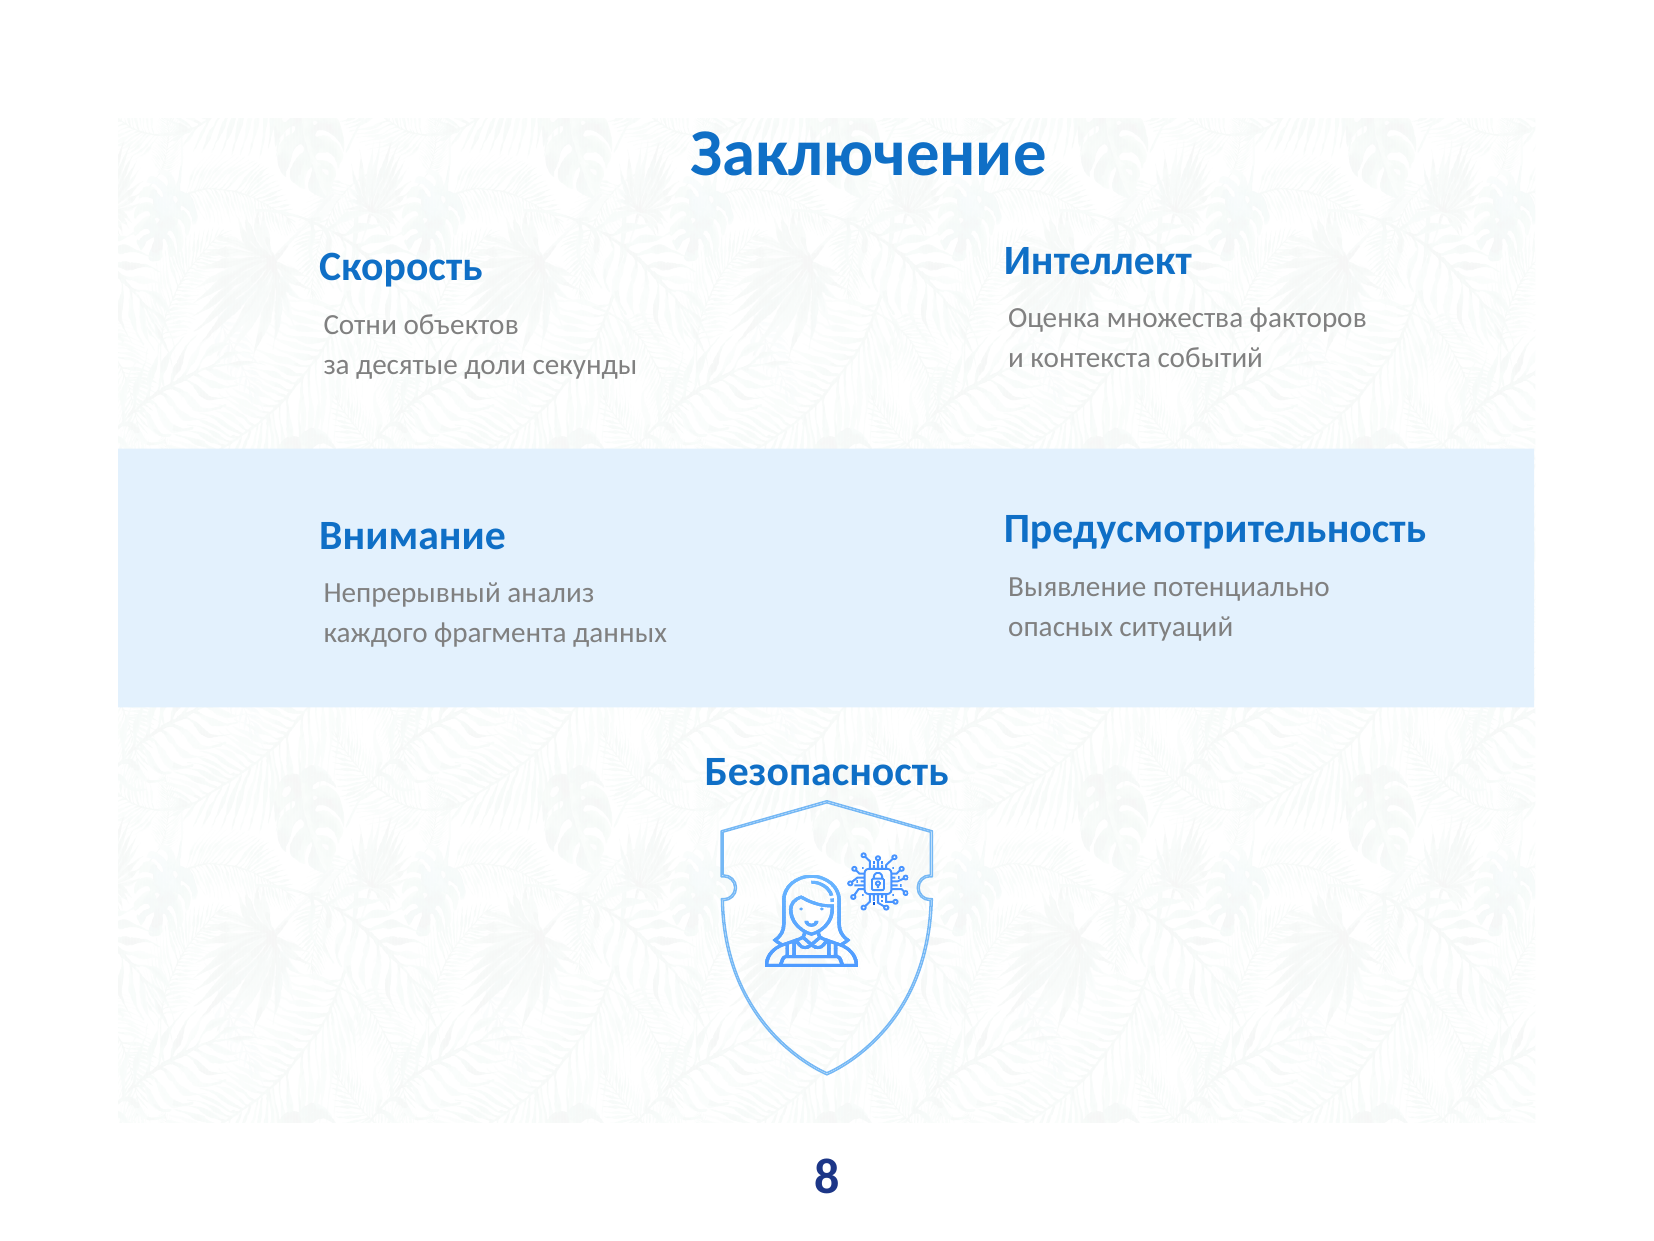

# Заключение
Интеллект
Скорость
Оценка множества факторов
и контекста событий
Сотни объектов
за десятые доли секунды
Предусмотрительность
Внимание
Выявление потенциально опасных ситуаций
Непрерывный анализ
каждого фрагмента данных
Безопасность
8